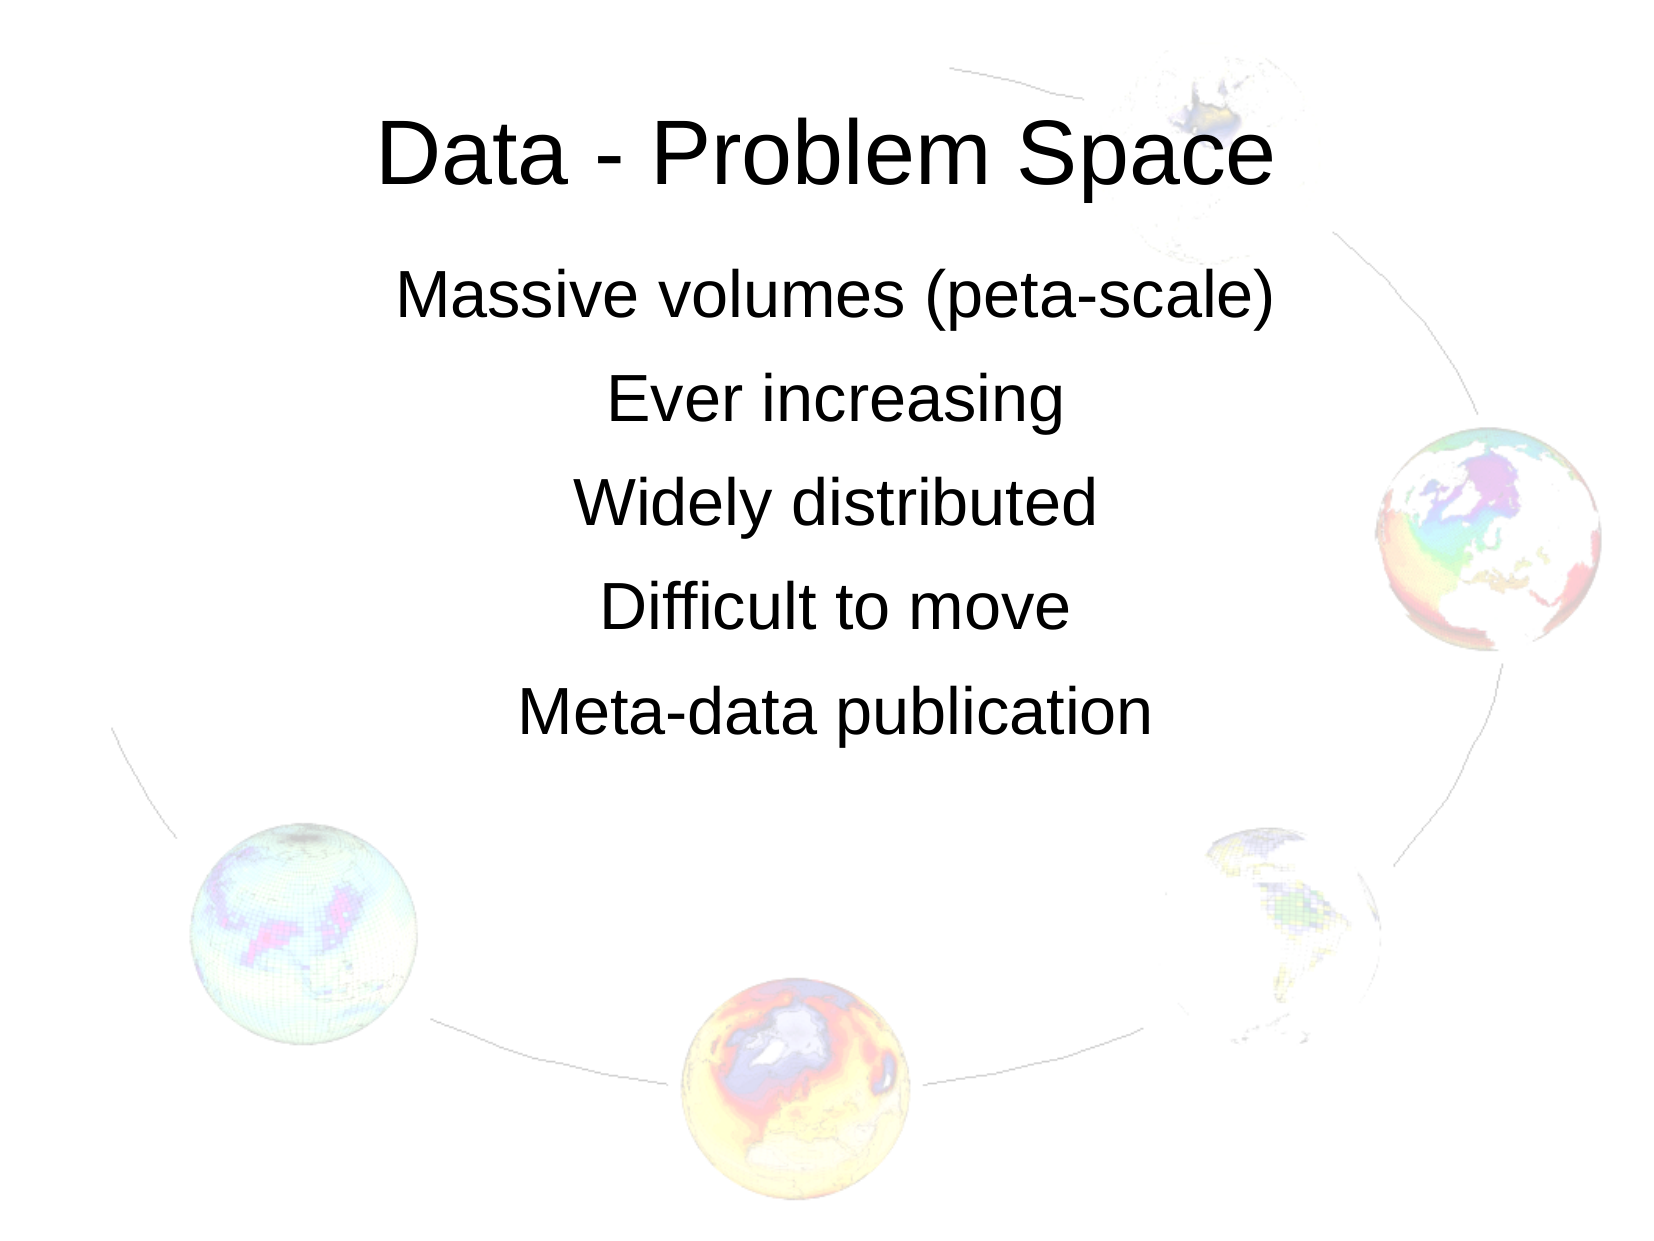

# Data - Problem Space
 Massive volumes (peta-scale)
 Ever increasing
 Widely distributed
 Difficult to move
 Meta-data publication